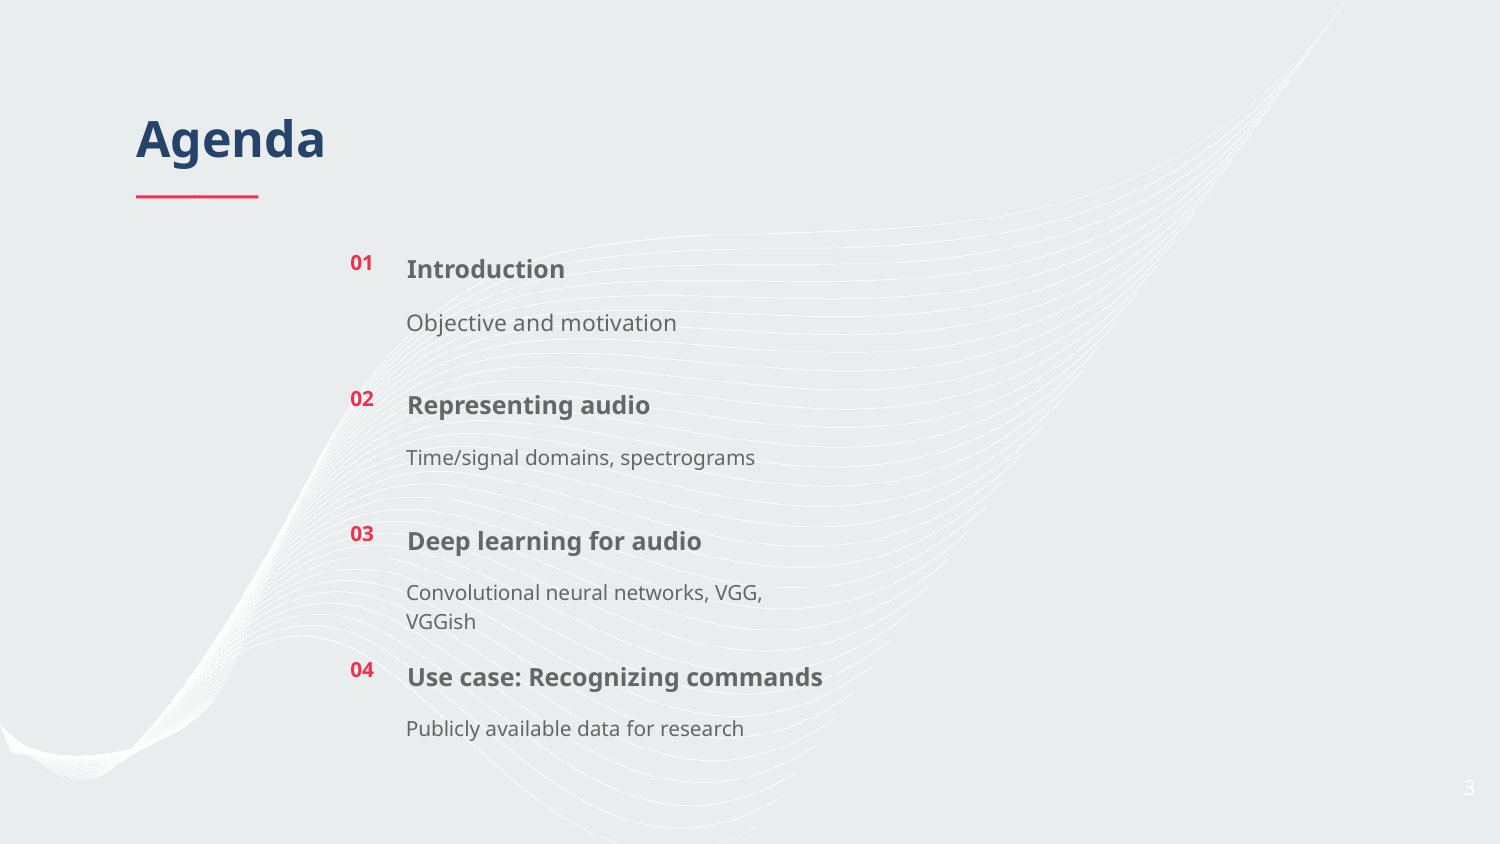

# Agenda
01
Introduction
Objective and motivation
02
Representing audio
Time/signal domains, spectrograms
03
Deep learning for audio
Convolutional neural networks, VGG, VGGish
04
Use case: Recognizing commands
Publicly available data for research